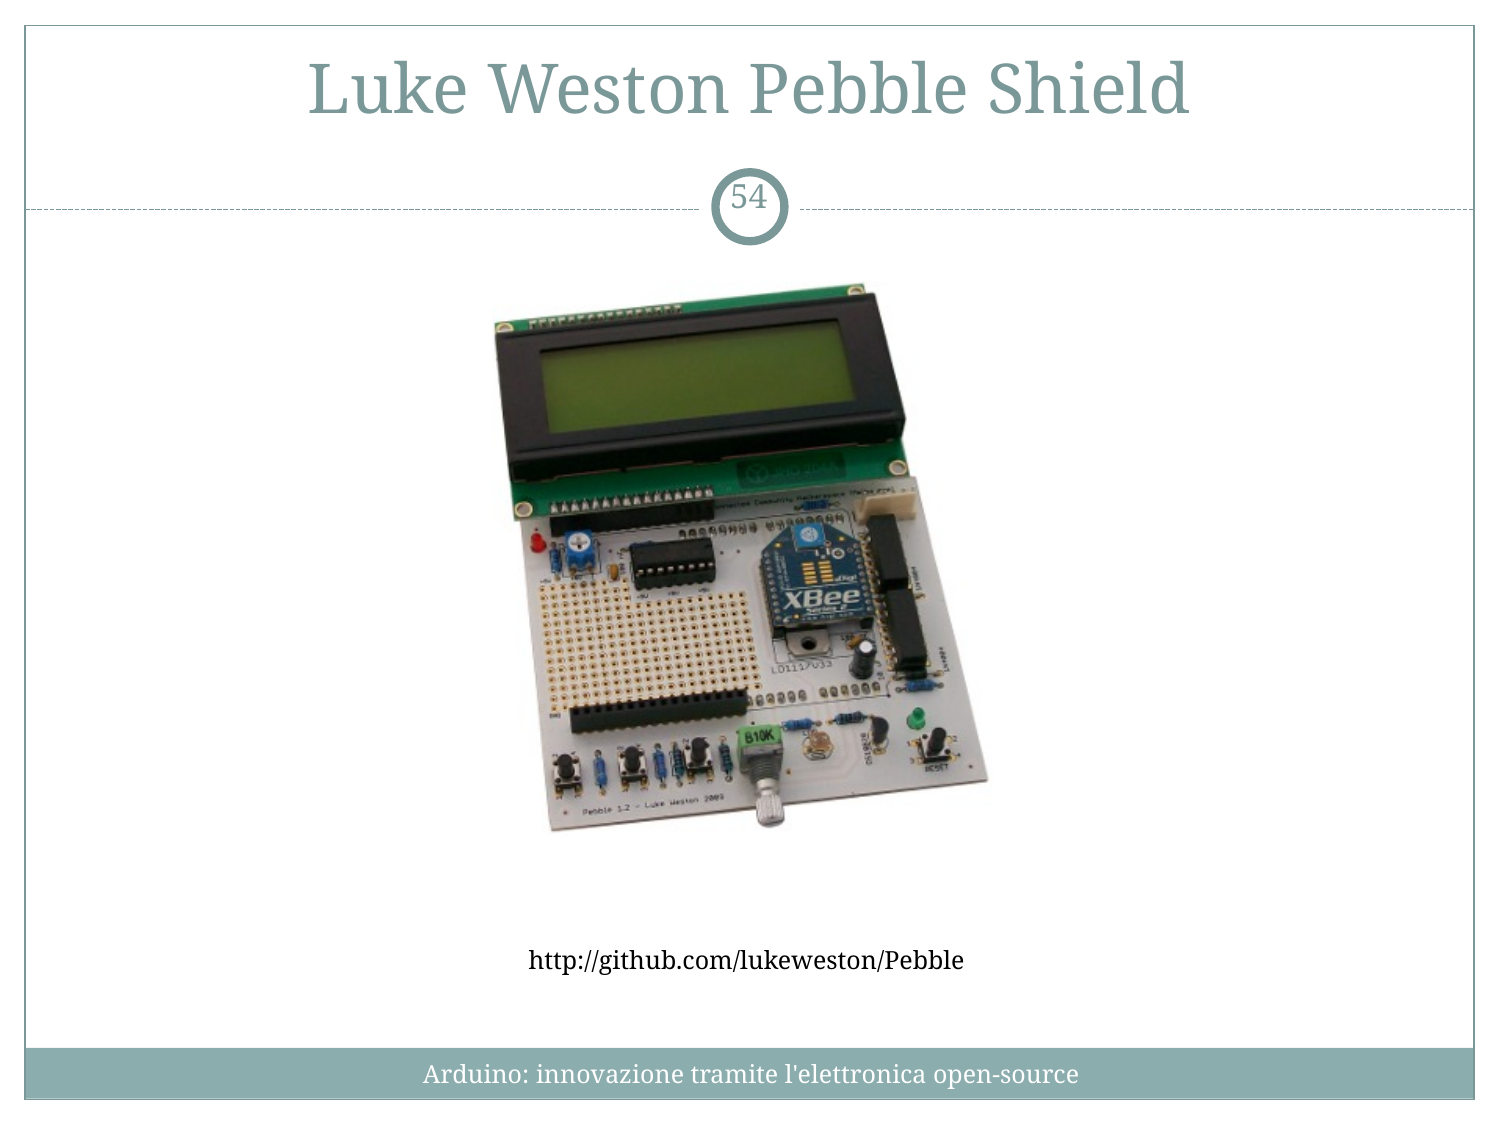

# Luke Weston Pebble Shield
http://github.com/lukeweston/Pebble
Arduino: innovazione tramite l'elettronica open-source